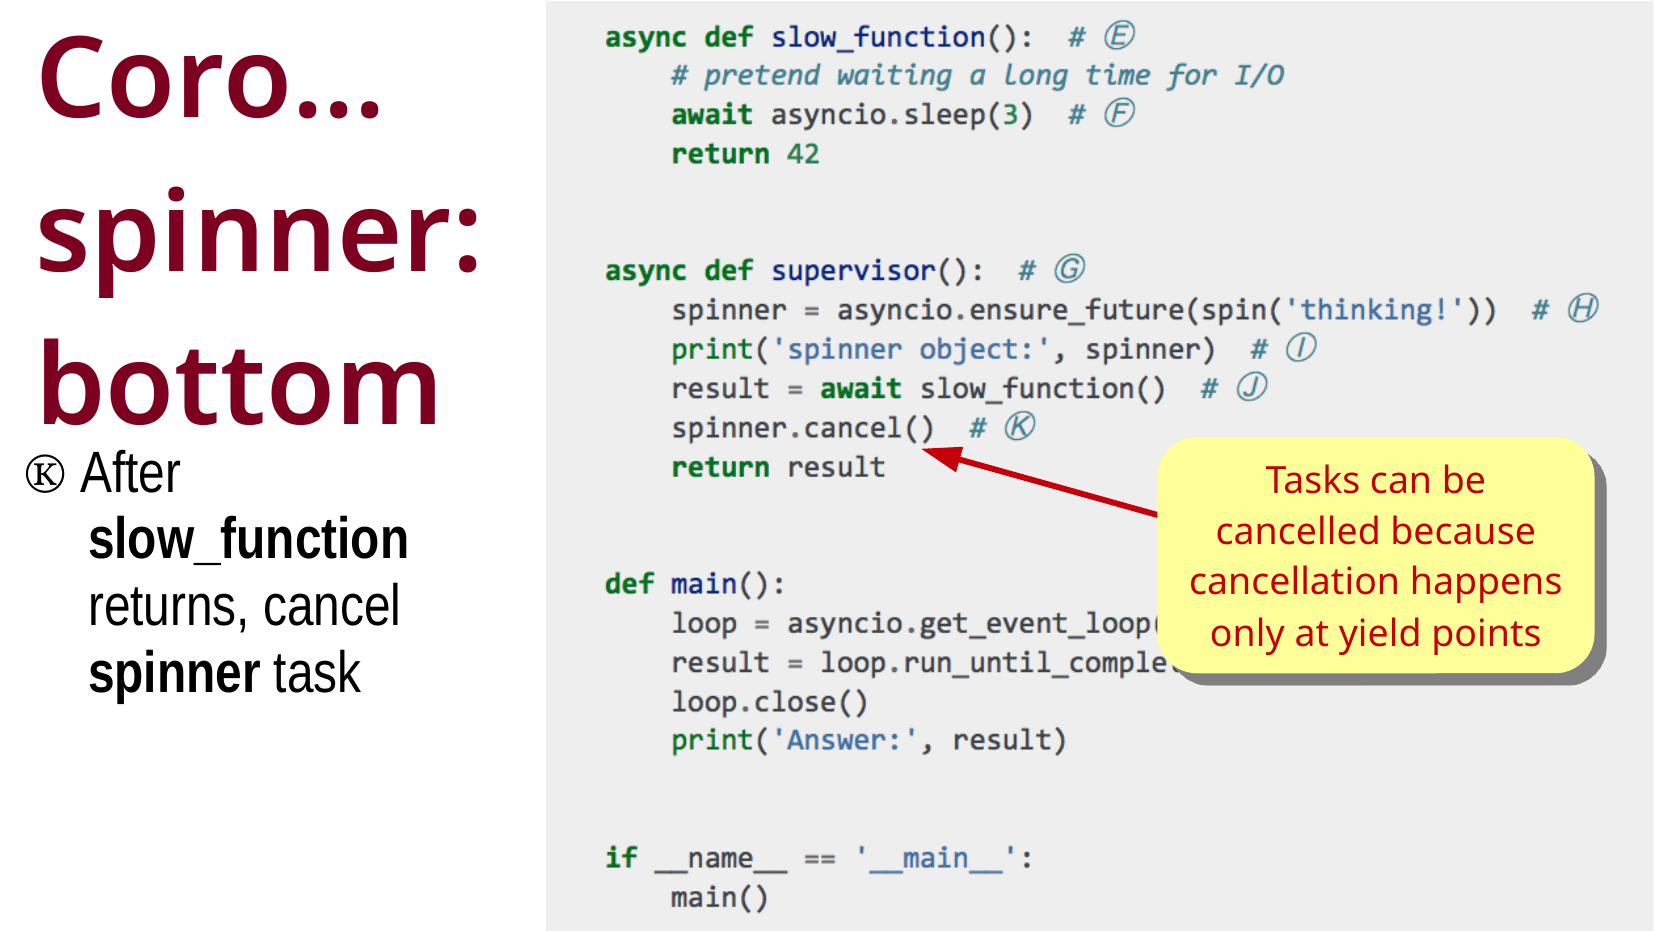

# Coro... spinner: bottom
Tasks can be cancelled because cancellation happens only at yield points
Ⓚ After slow_function returns, cancel spinner task